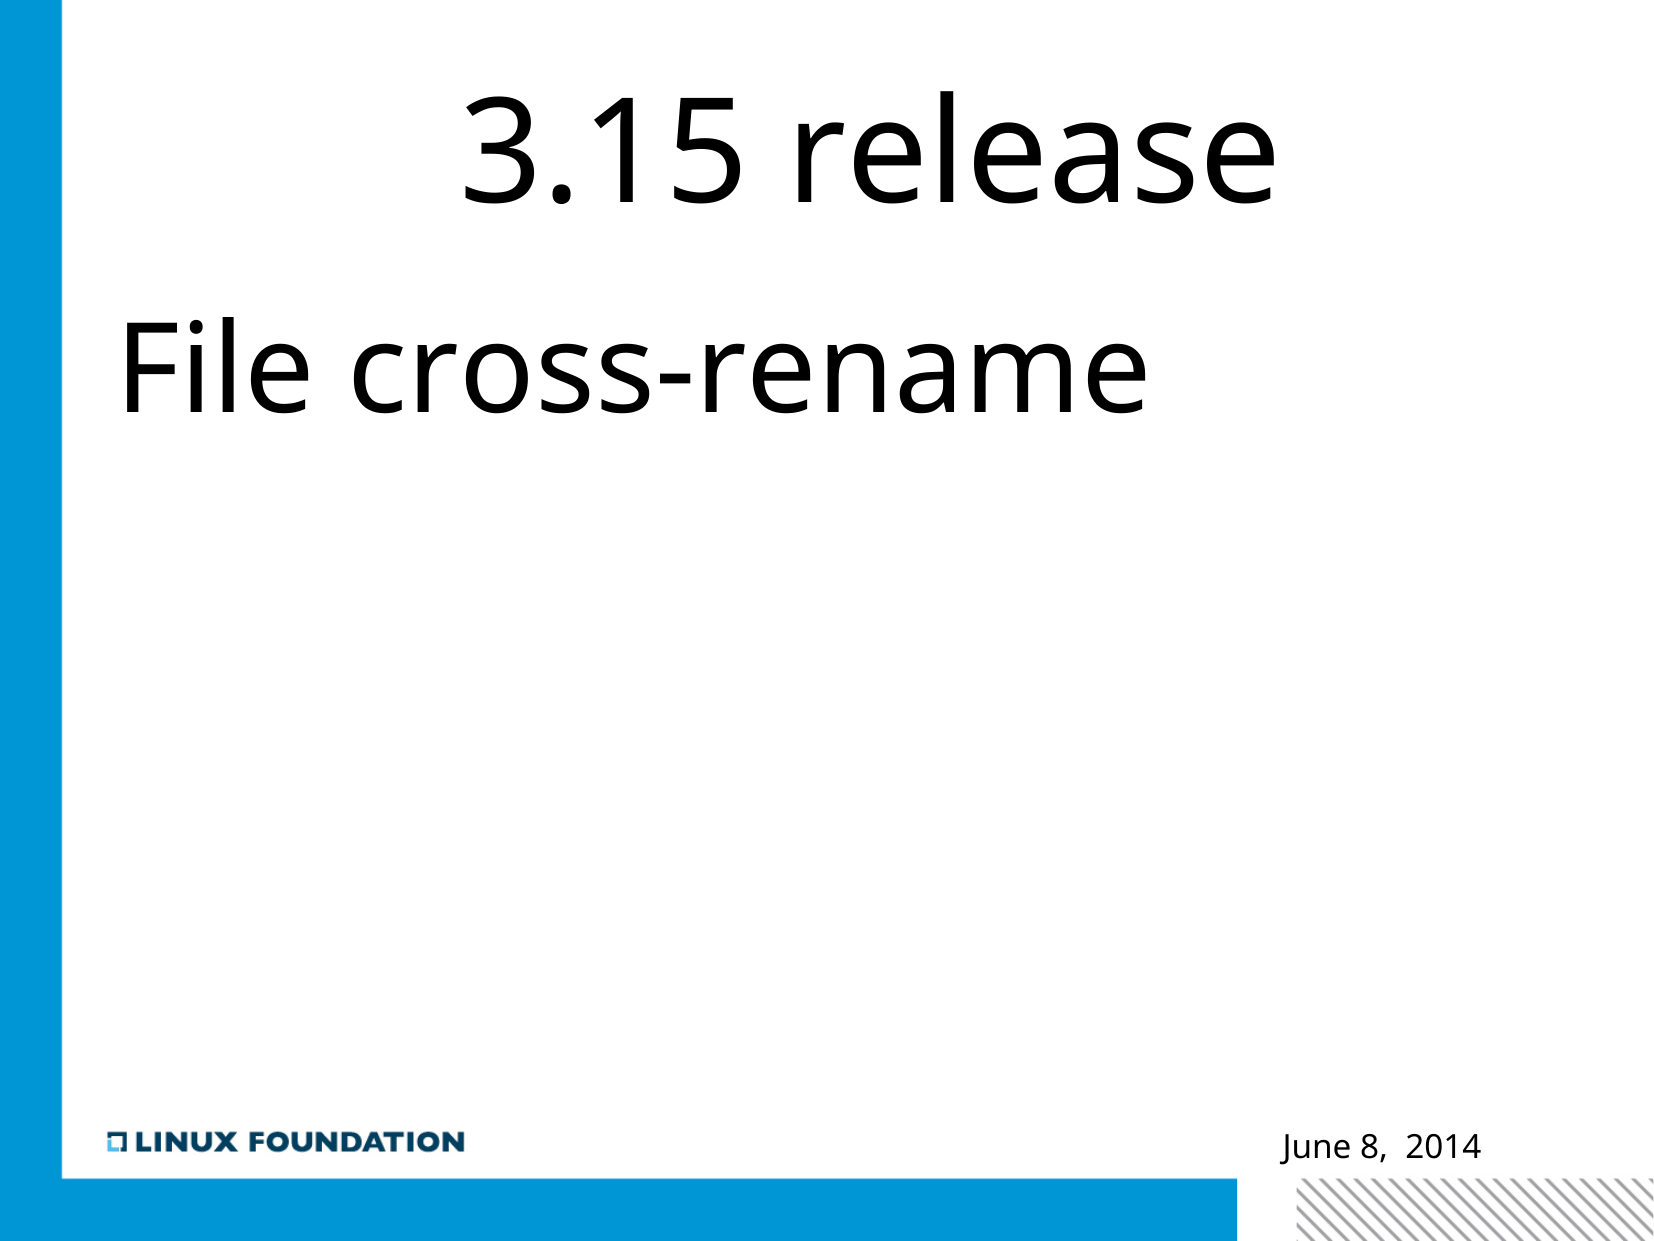

3.15 release
File cross-rename
June 8, 2014